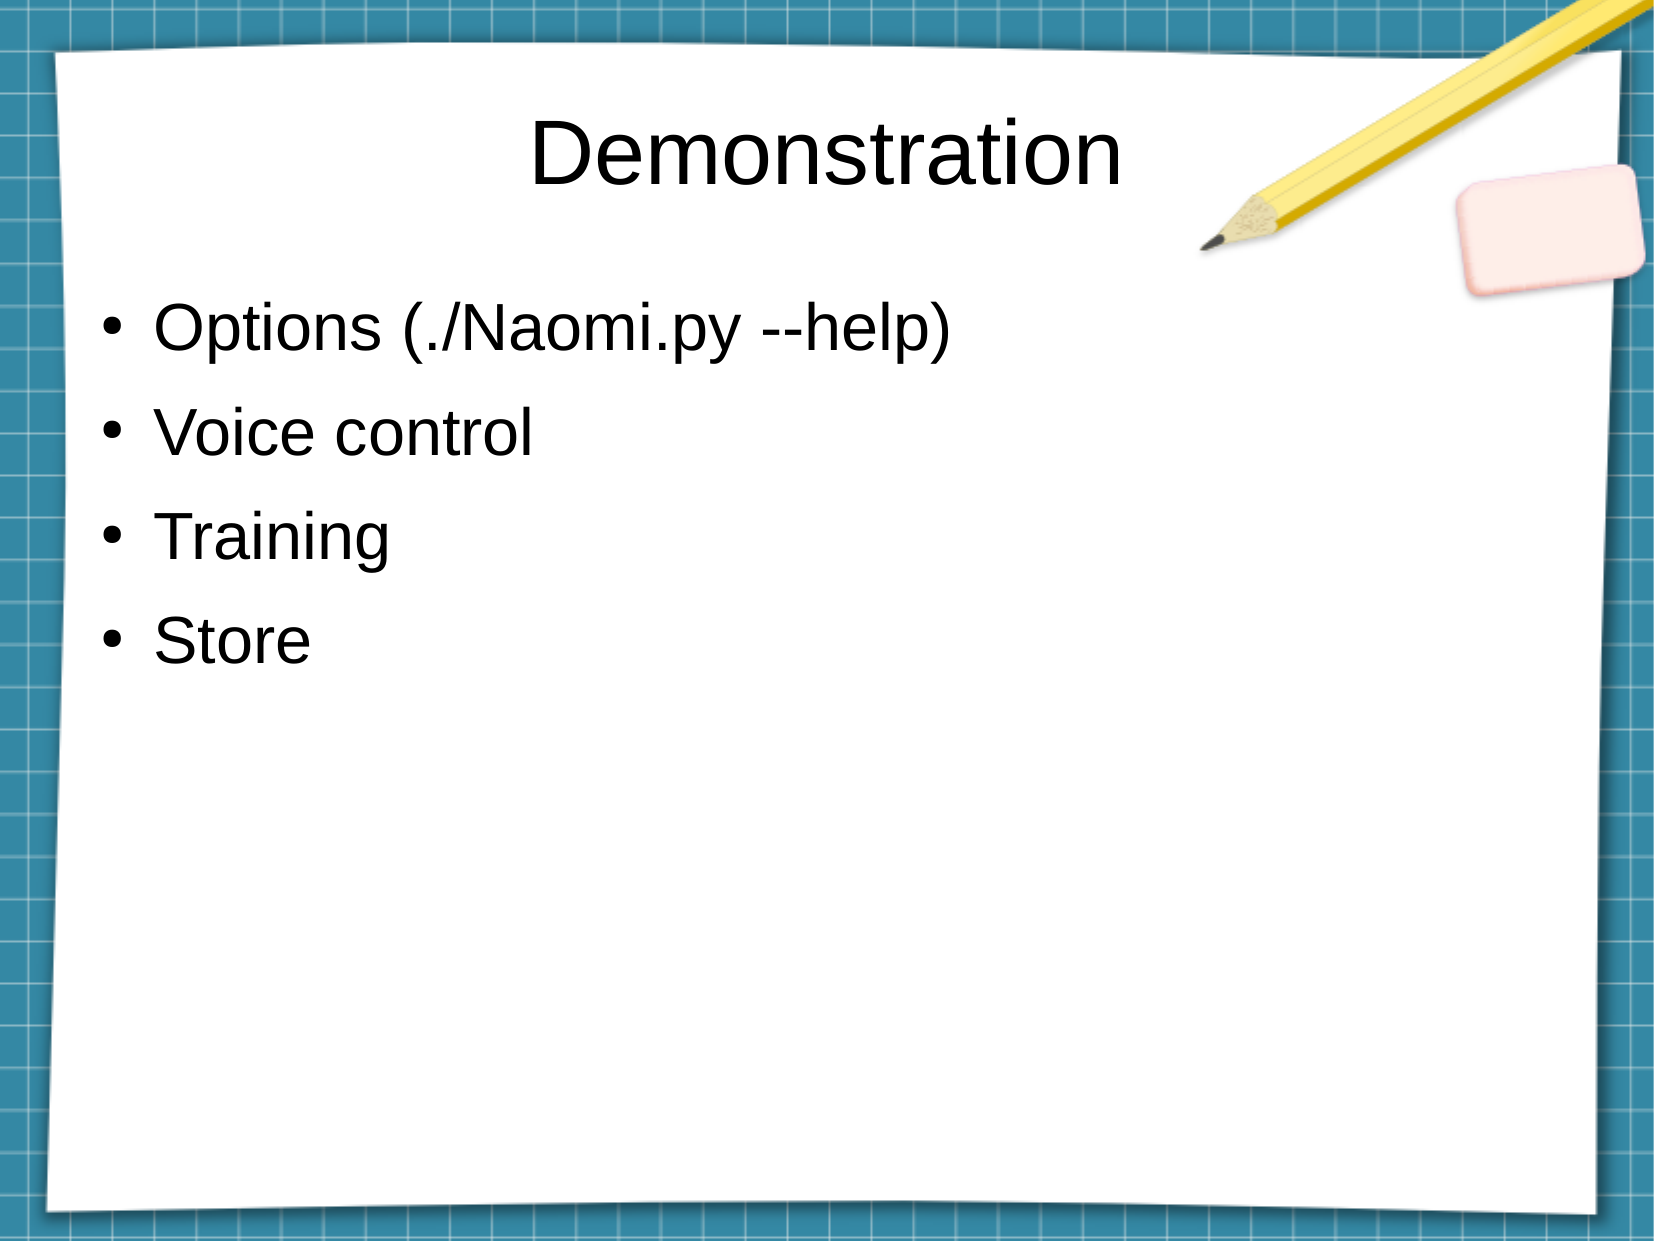

# Demonstration
Options (./Naomi.py --help)
Voice control
Training
Store